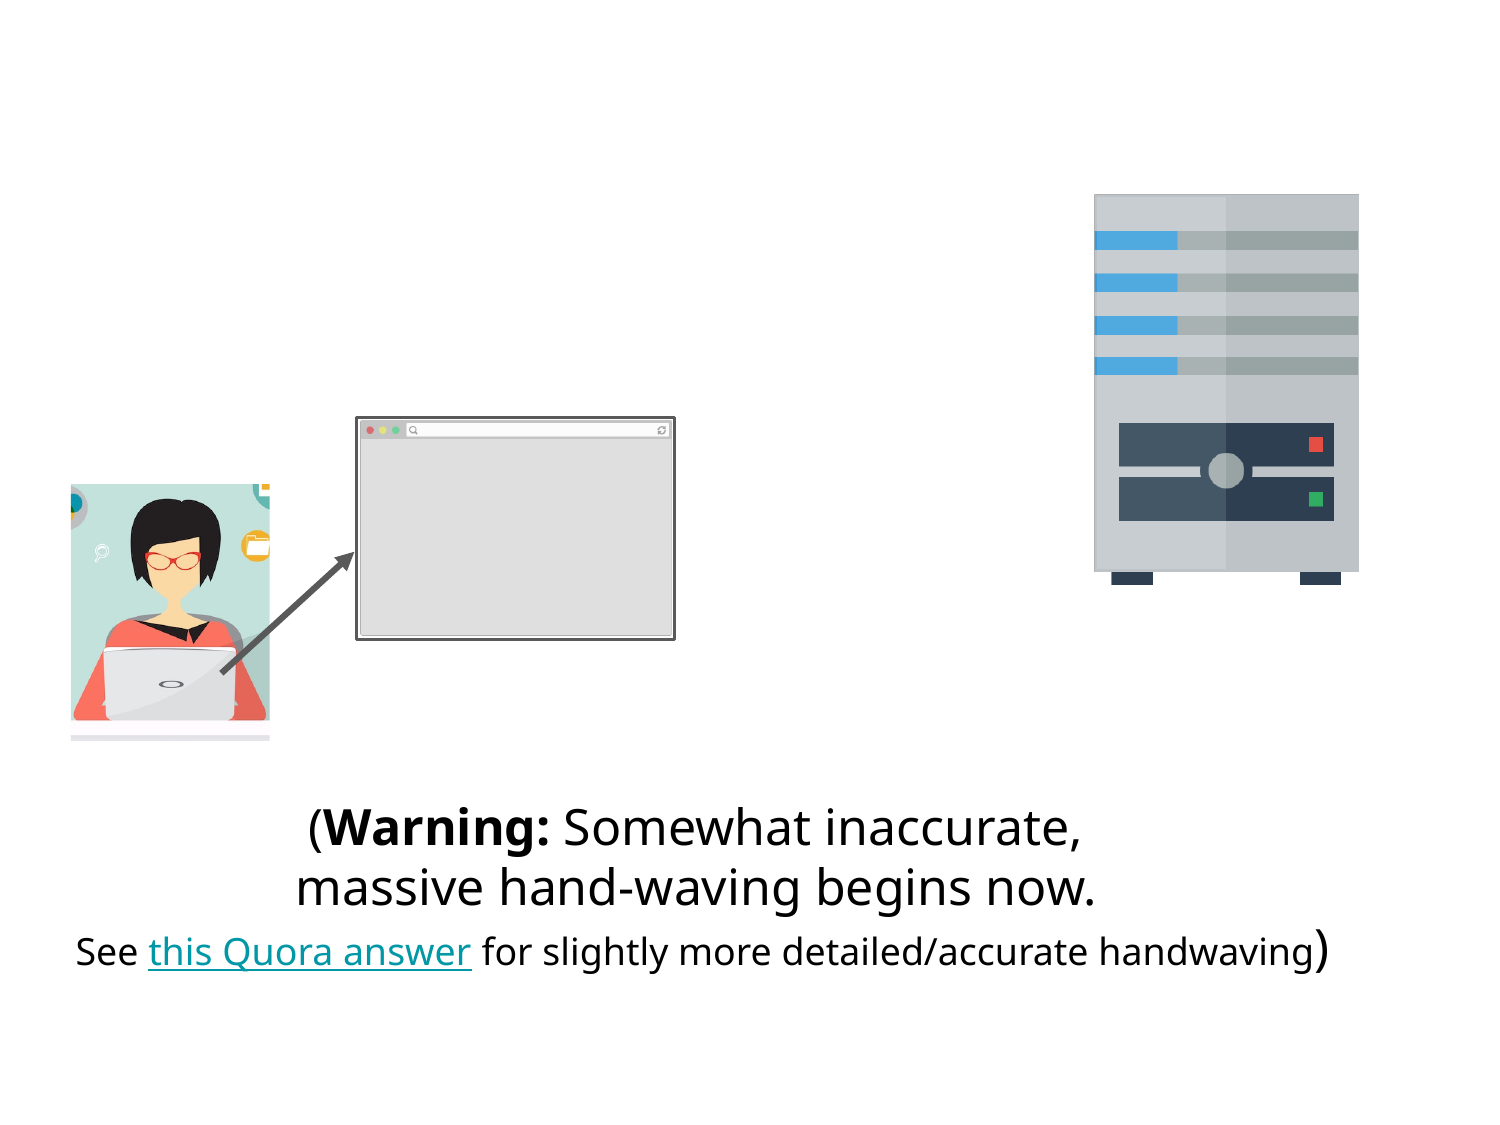

(Warning: Somewhat inaccurate,
massive hand-waving begins now.
See this Quora answer for slightly more detailed/accurate handwaving)